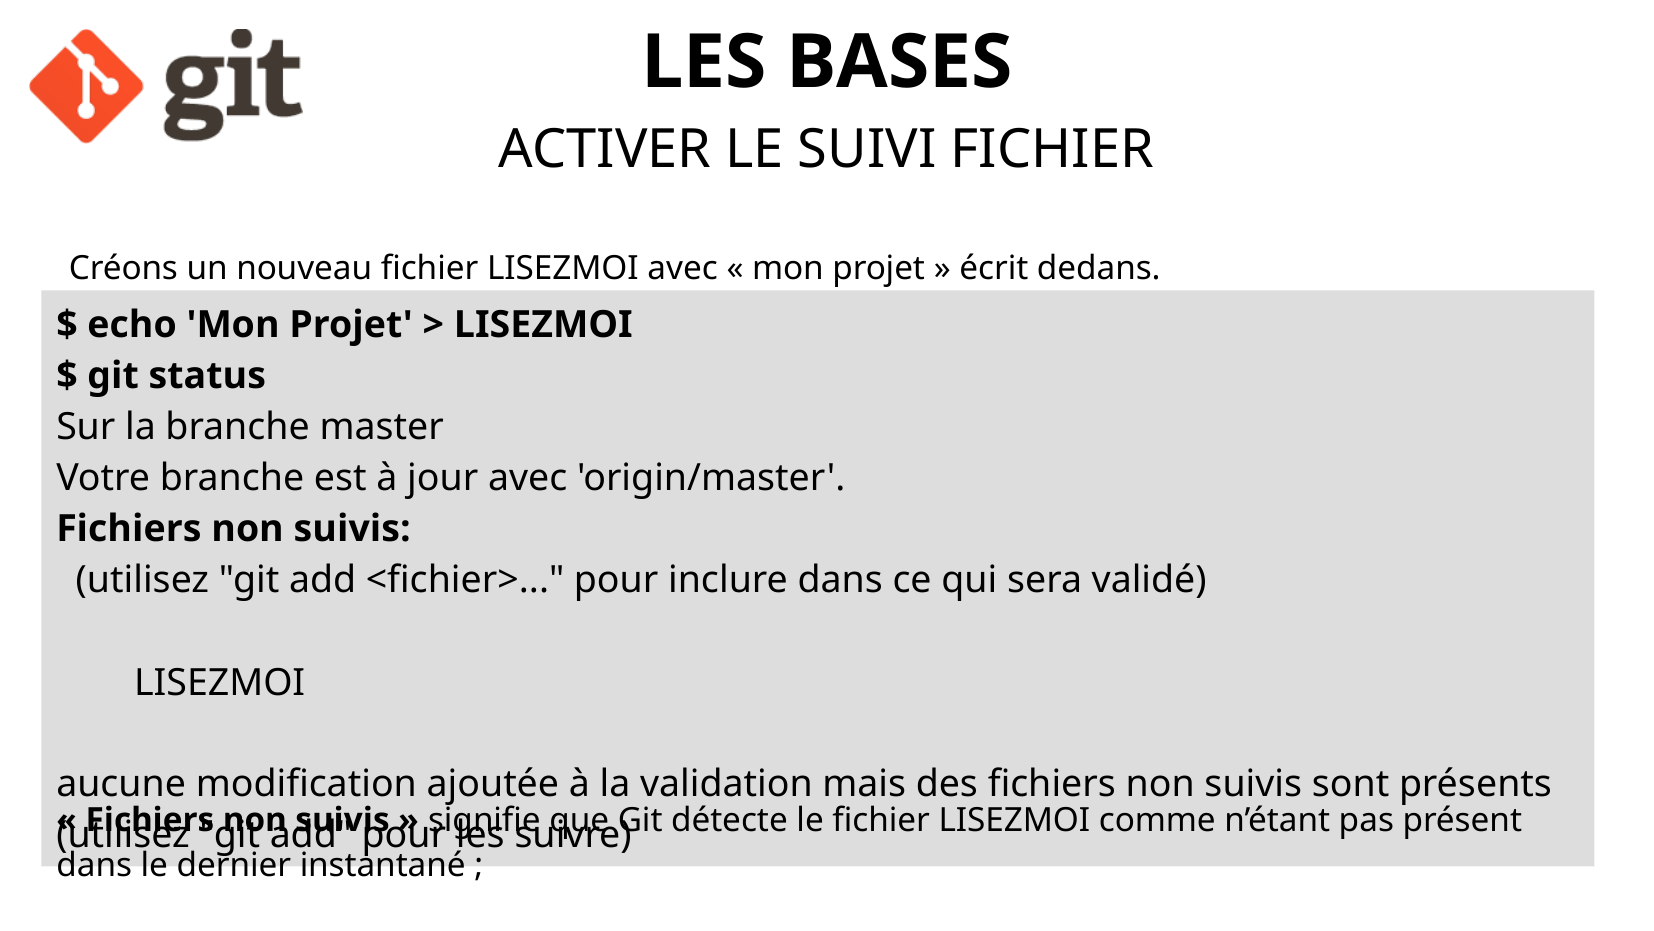

Les bases
Activer le suivi fichier
Créons un nouveau fichier LISEZMOI avec « mon projet » écrit dedans.
$ echo 'Mon Projet' > LISEZMOI
$ git status
Sur la branche master
Votre branche est à jour avec 'origin/master'.
Fichiers non suivis:
 (utilisez "git add <fichier>..." pour inclure dans ce qui sera validé)
 LISEZMOI
aucune modification ajoutée à la validation mais des fichiers non suivis sont présents (utilisez "git add" pour les suivre)
« Fichiers non suivis » signifie que Git détecte le fichier LISEZMOI comme n’étant pas présent dans le dernier instantané ;